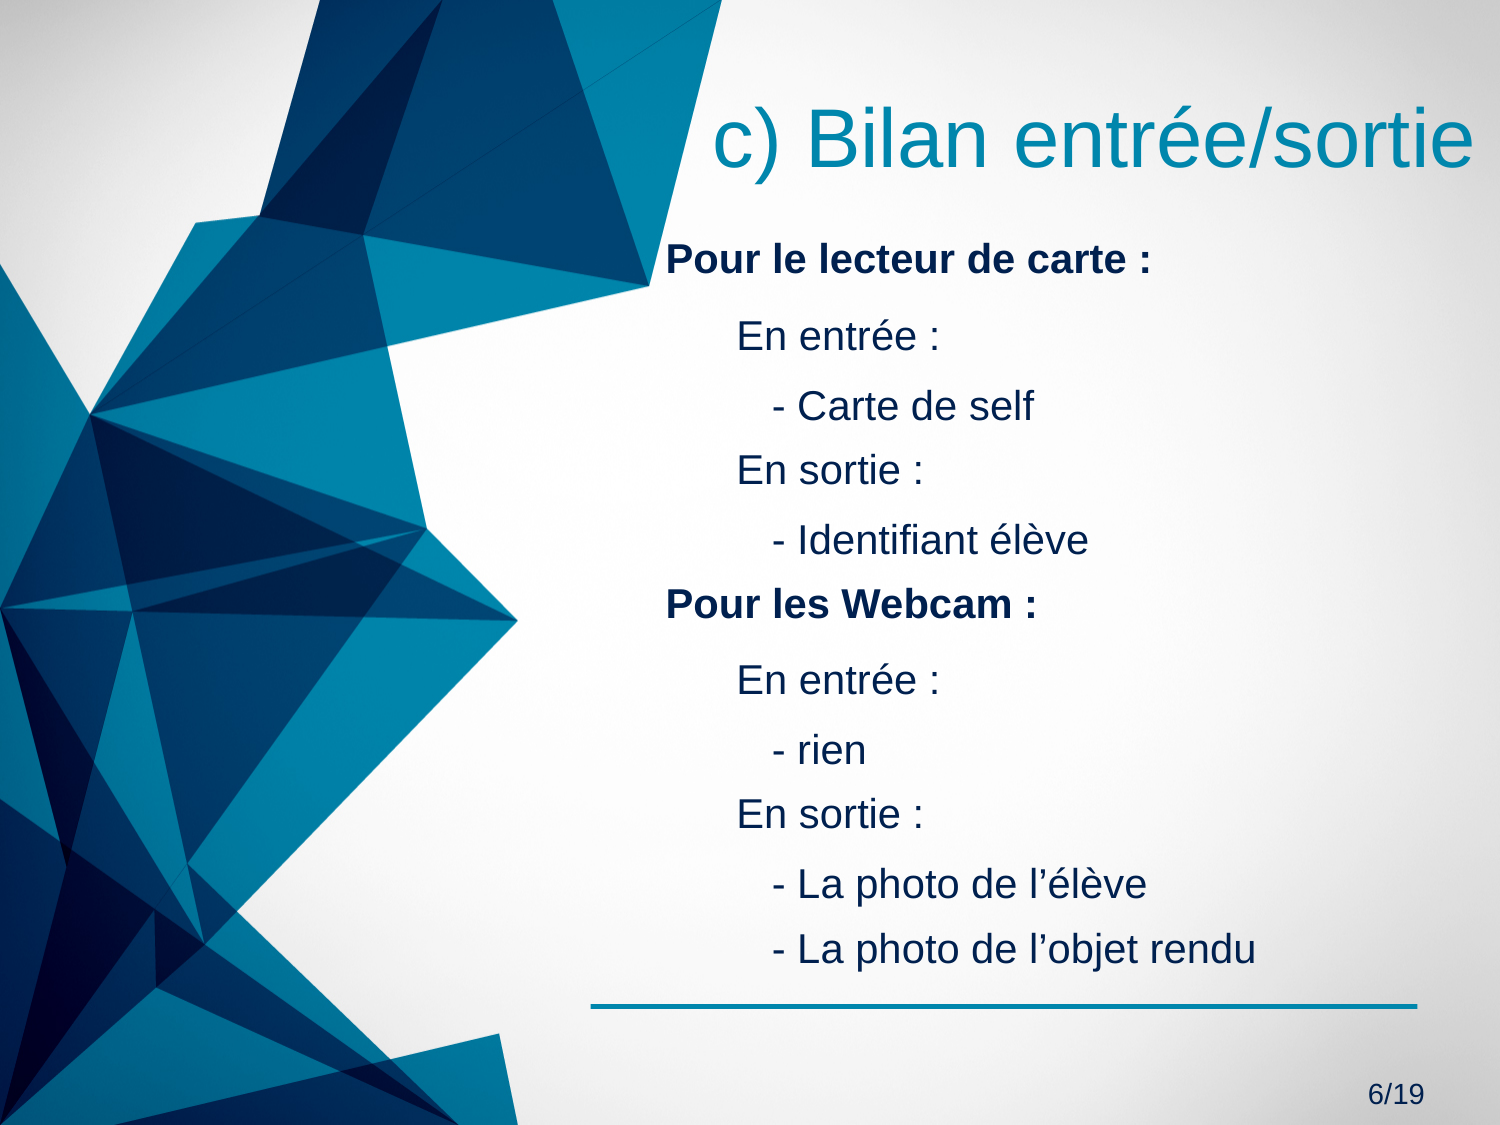

# c) Bilan entrée/sortie
Pour le lecteur de carte :
En entrée :
- Carte de self
En sortie :
- Identifiant élève
Pour les Webcam :
En entrée :
- rien
En sortie :
- La photo de l’élève
- La photo de l’objet rendu
6